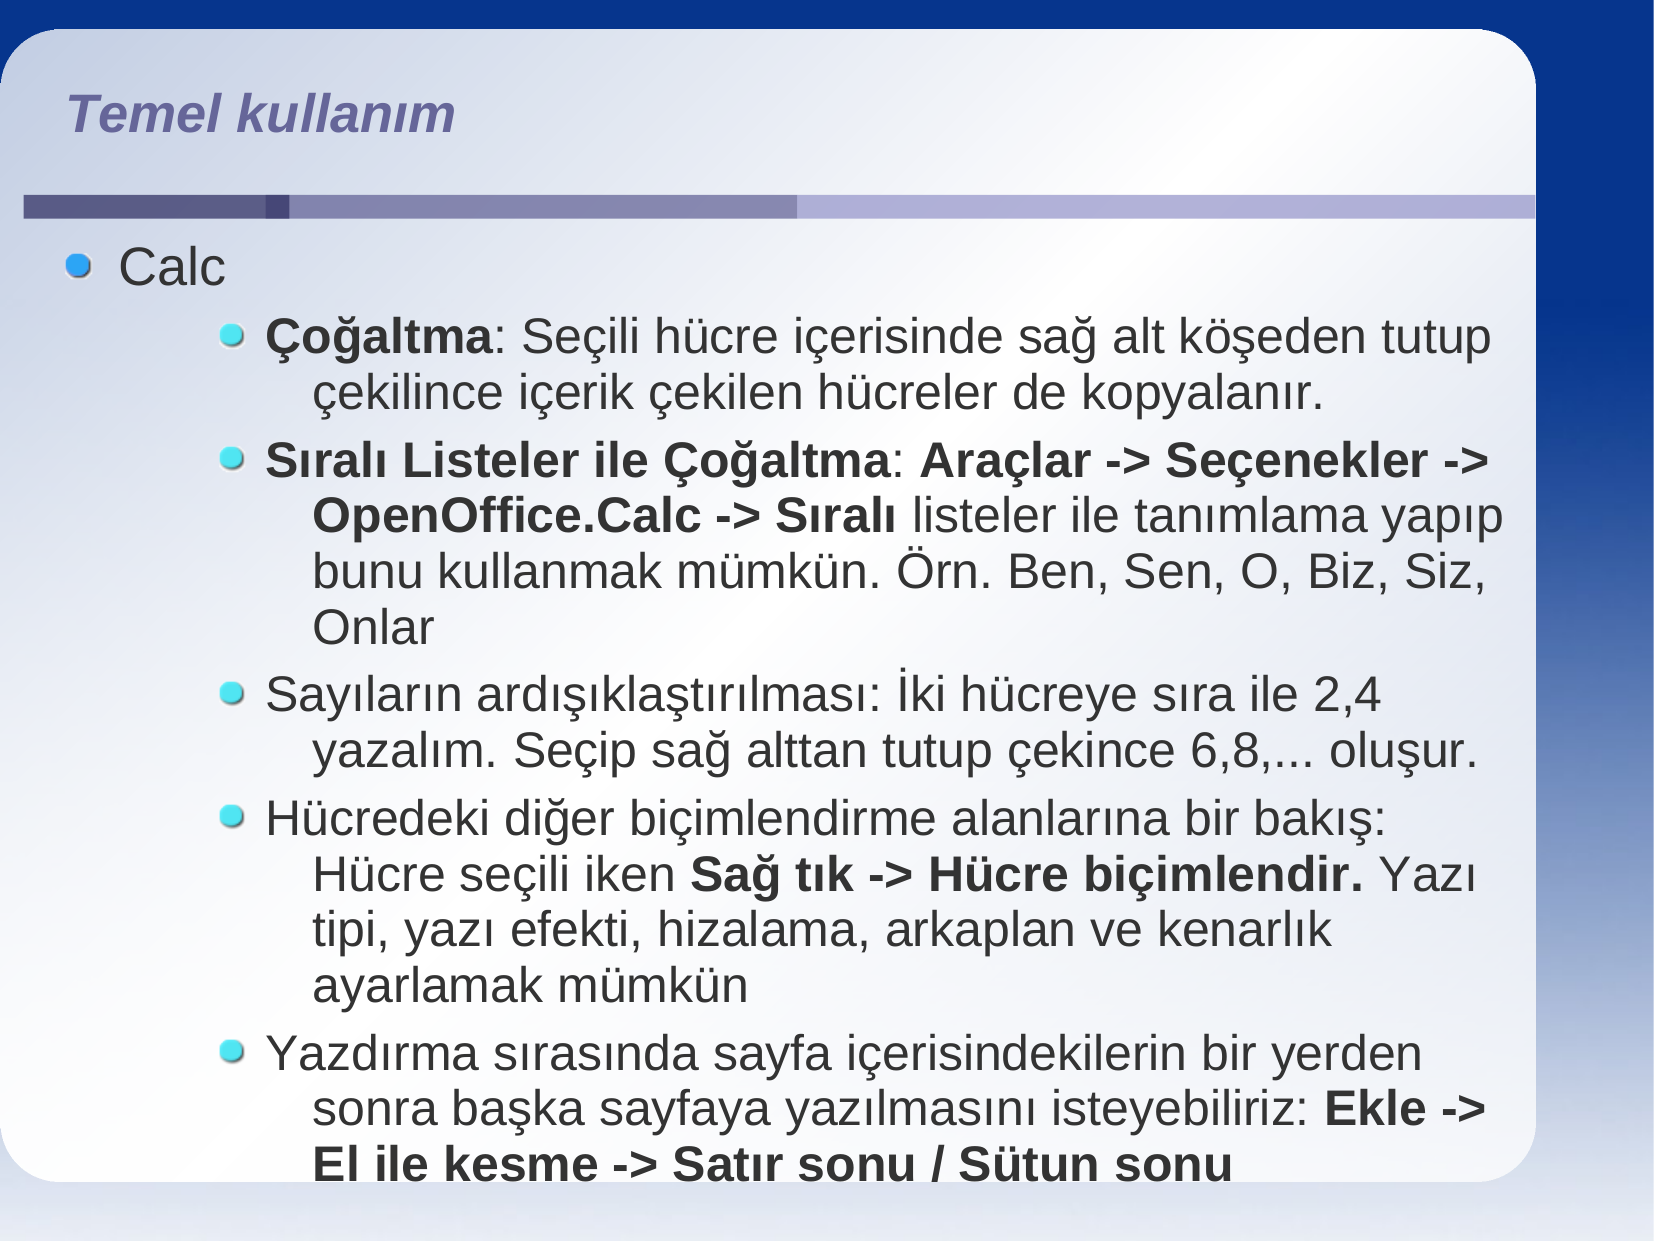

# Temel kullanım
Calc
Çoğaltma: Seçili hücre içerisinde sağ alt köşeden tutup çekilince içerik çekilen hücreler de kopyalanır.
Sıralı Listeler ile Çoğaltma: Araçlar -> Seçenekler -> OpenOffice.Calc -> Sıralı listeler ile tanımlama yapıp bunu kullanmak mümkün. Örn. Ben, Sen, O, Biz, Siz, Onlar
Sayıların ardışıklaştırılması: İki hücreye sıra ile 2,4 yazalım. Seçip sağ alttan tutup çekince 6,8,... oluşur.
Hücredeki diğer biçimlendirme alanlarına bir bakış: Hücre seçili iken Sağ tık -> Hücre biçimlendir. Yazı tipi, yazı efekti, hizalama, arkaplan ve kenarlık ayarlamak mümkün
Yazdırma sırasında sayfa içerisindekilerin bir yerden sonra başka sayfaya yazılmasını isteyebiliriz: Ekle -> El ile kesme -> Satır sonu / Sütun sonu